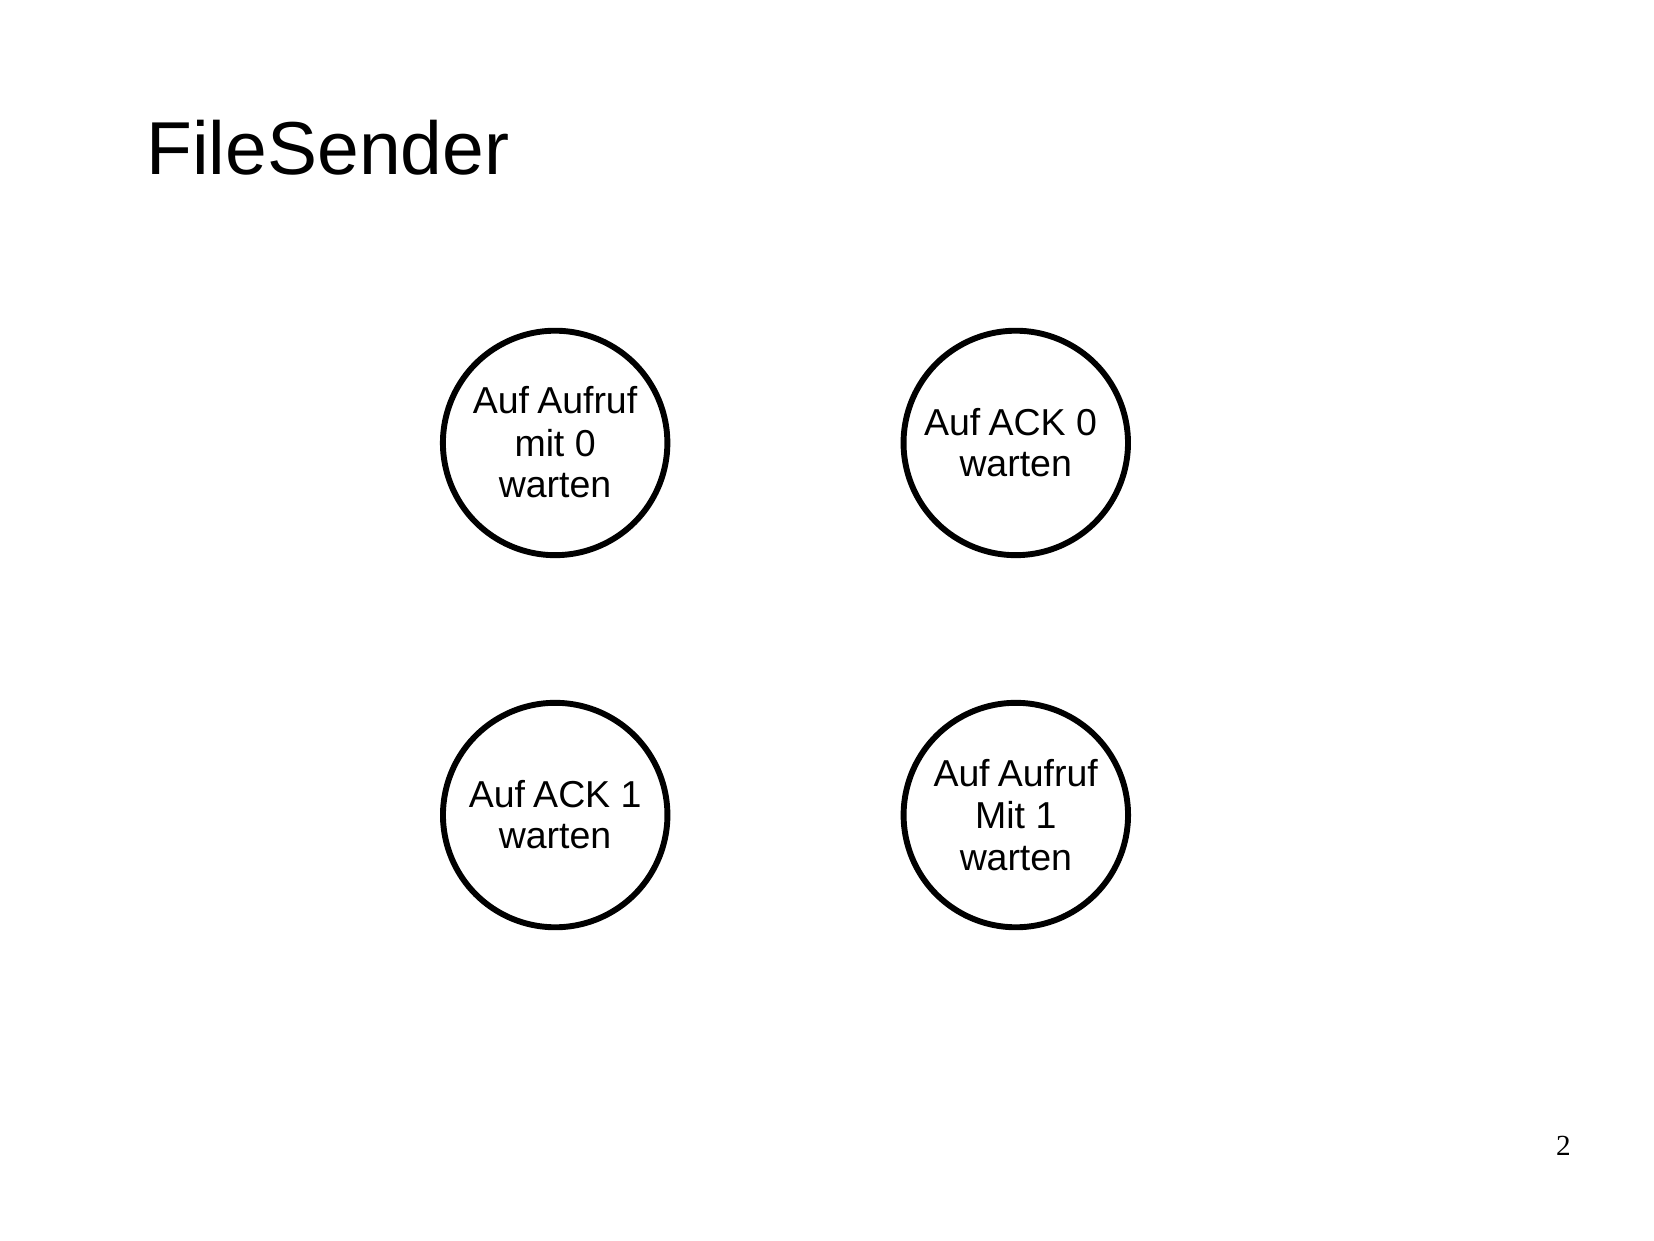

# FileSender
Auf Aufruf
mit 0
warten
Auf ACK 0
warten
Auf ACK 1
warten
Auf Aufruf
Mit 1
warten
2